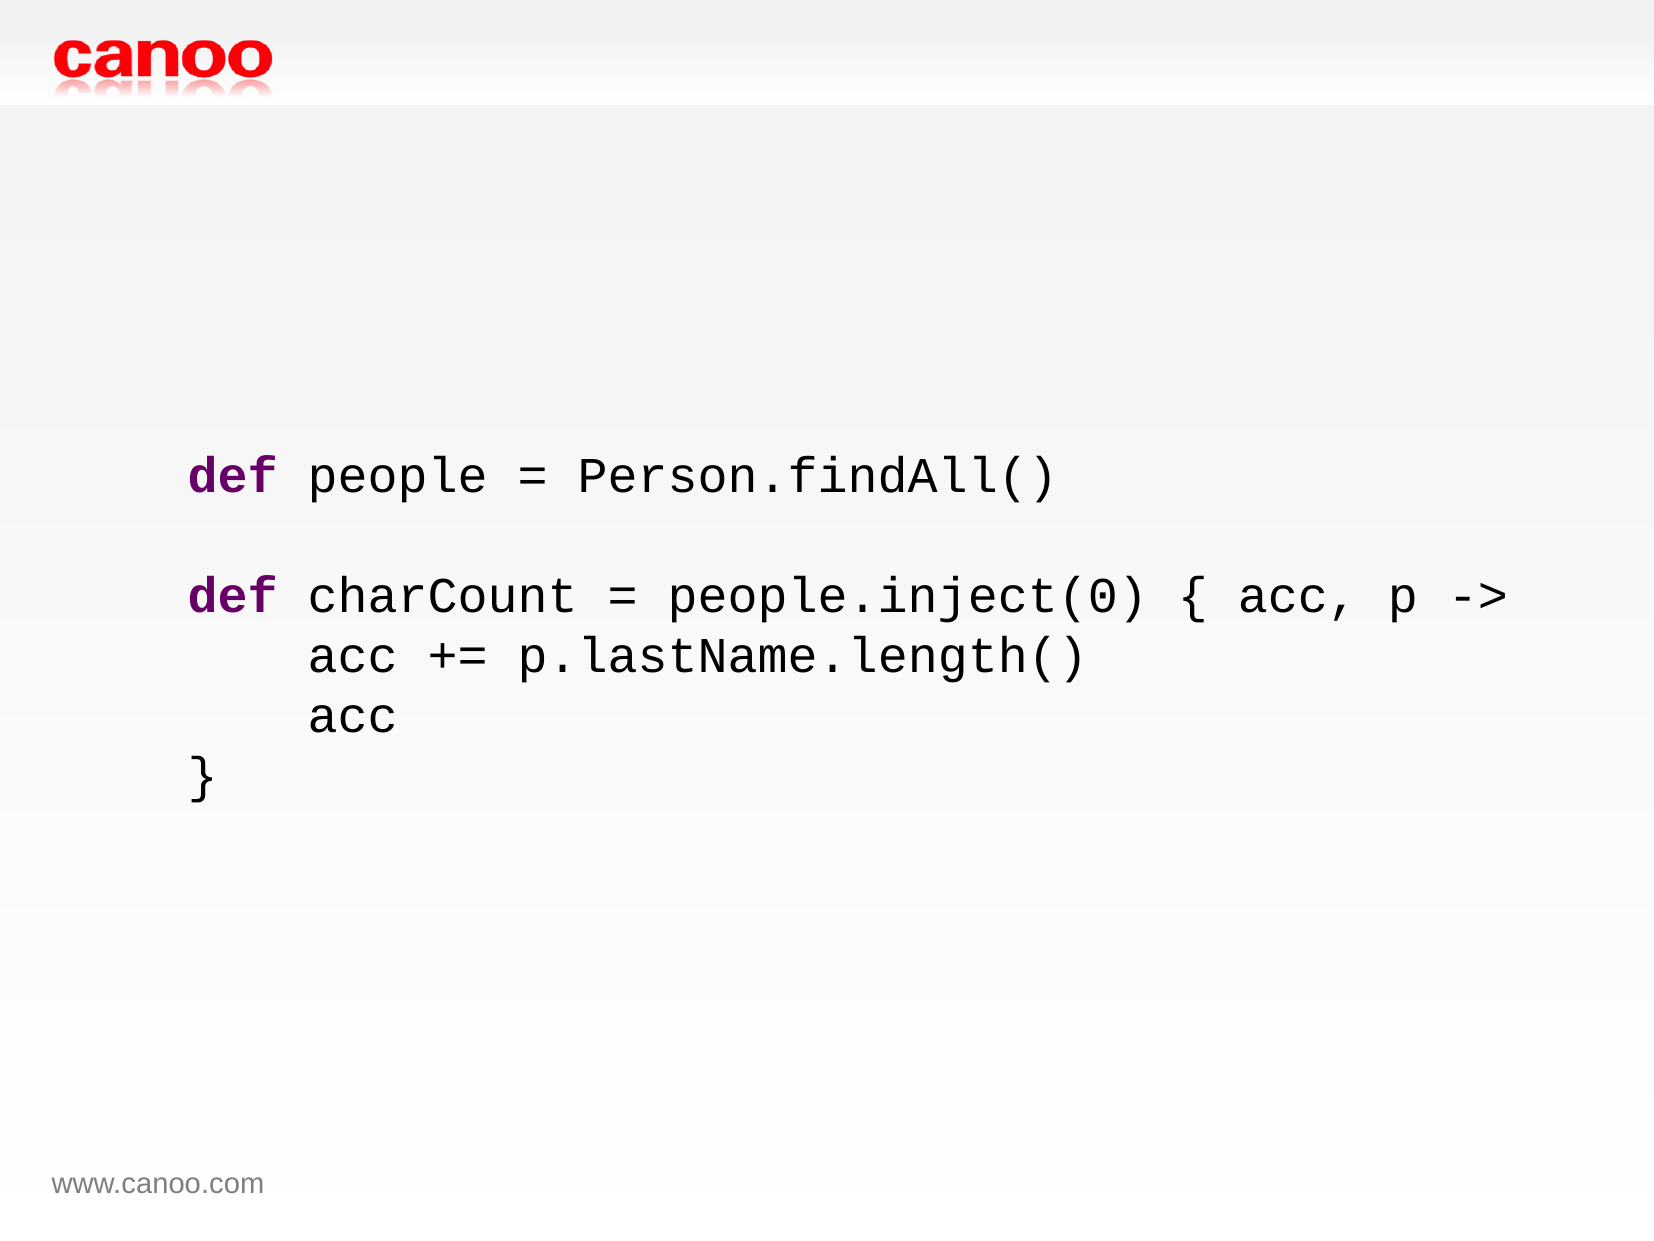

def people = Person.findAll()
def charCount = people.inject(0) { acc, p ->
 acc += p.lastName.length()
 acc
}